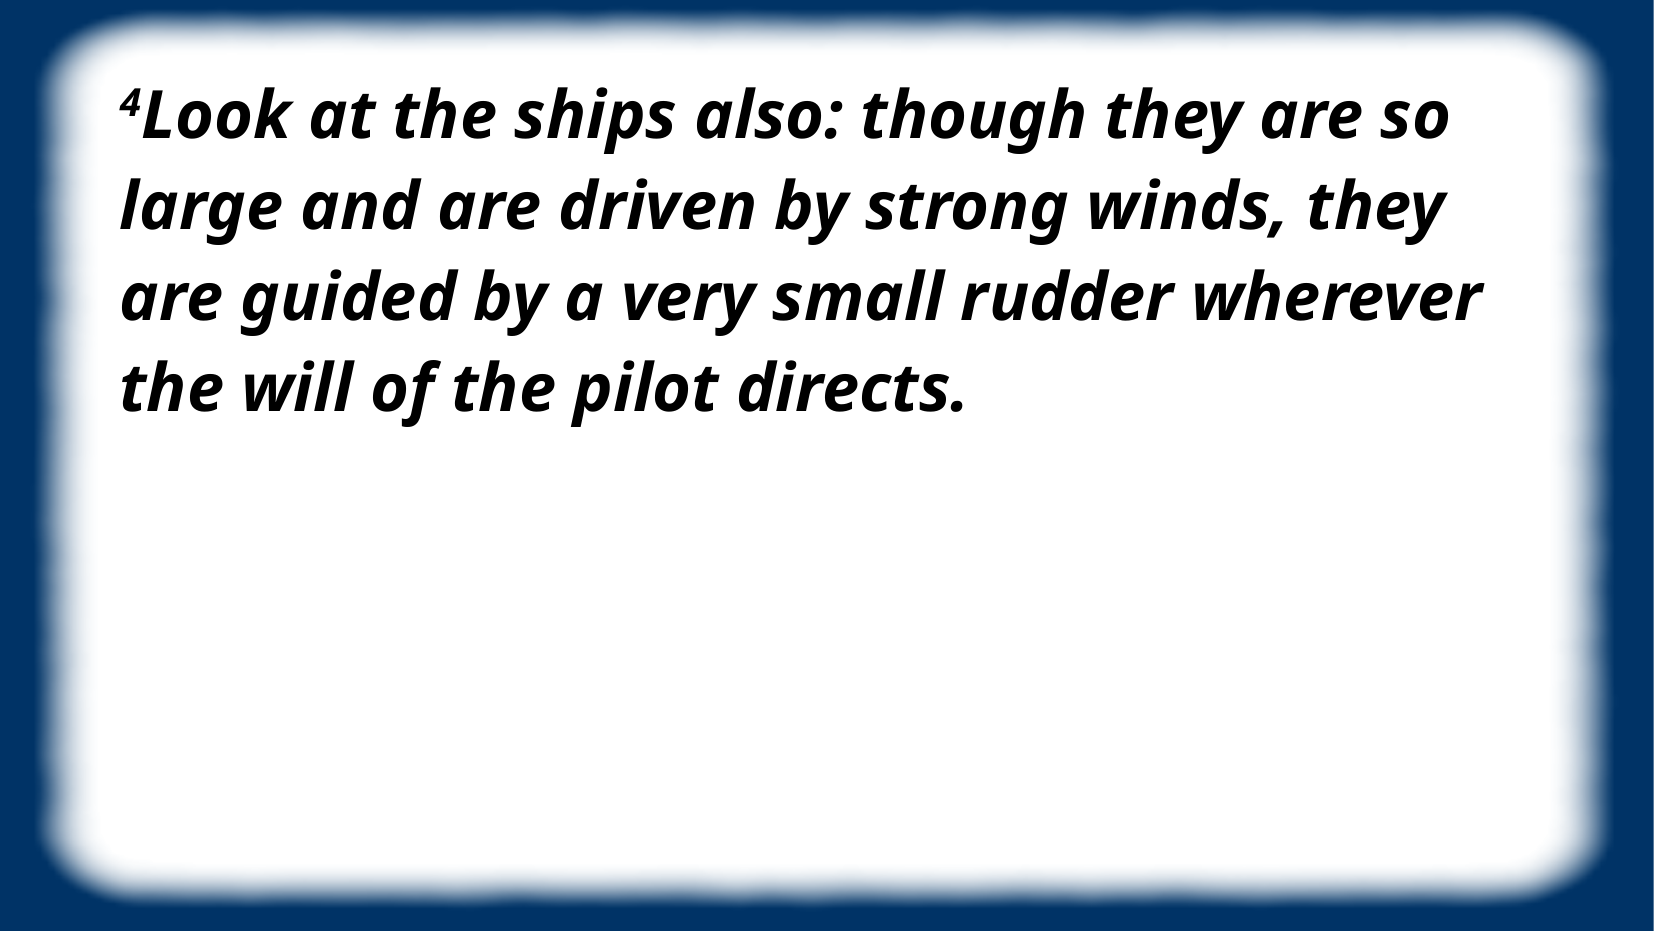

4Look at the ships also: though they are so large and are driven by strong winds, they are guided by a very small rudder wherever the will of the pilot directs.